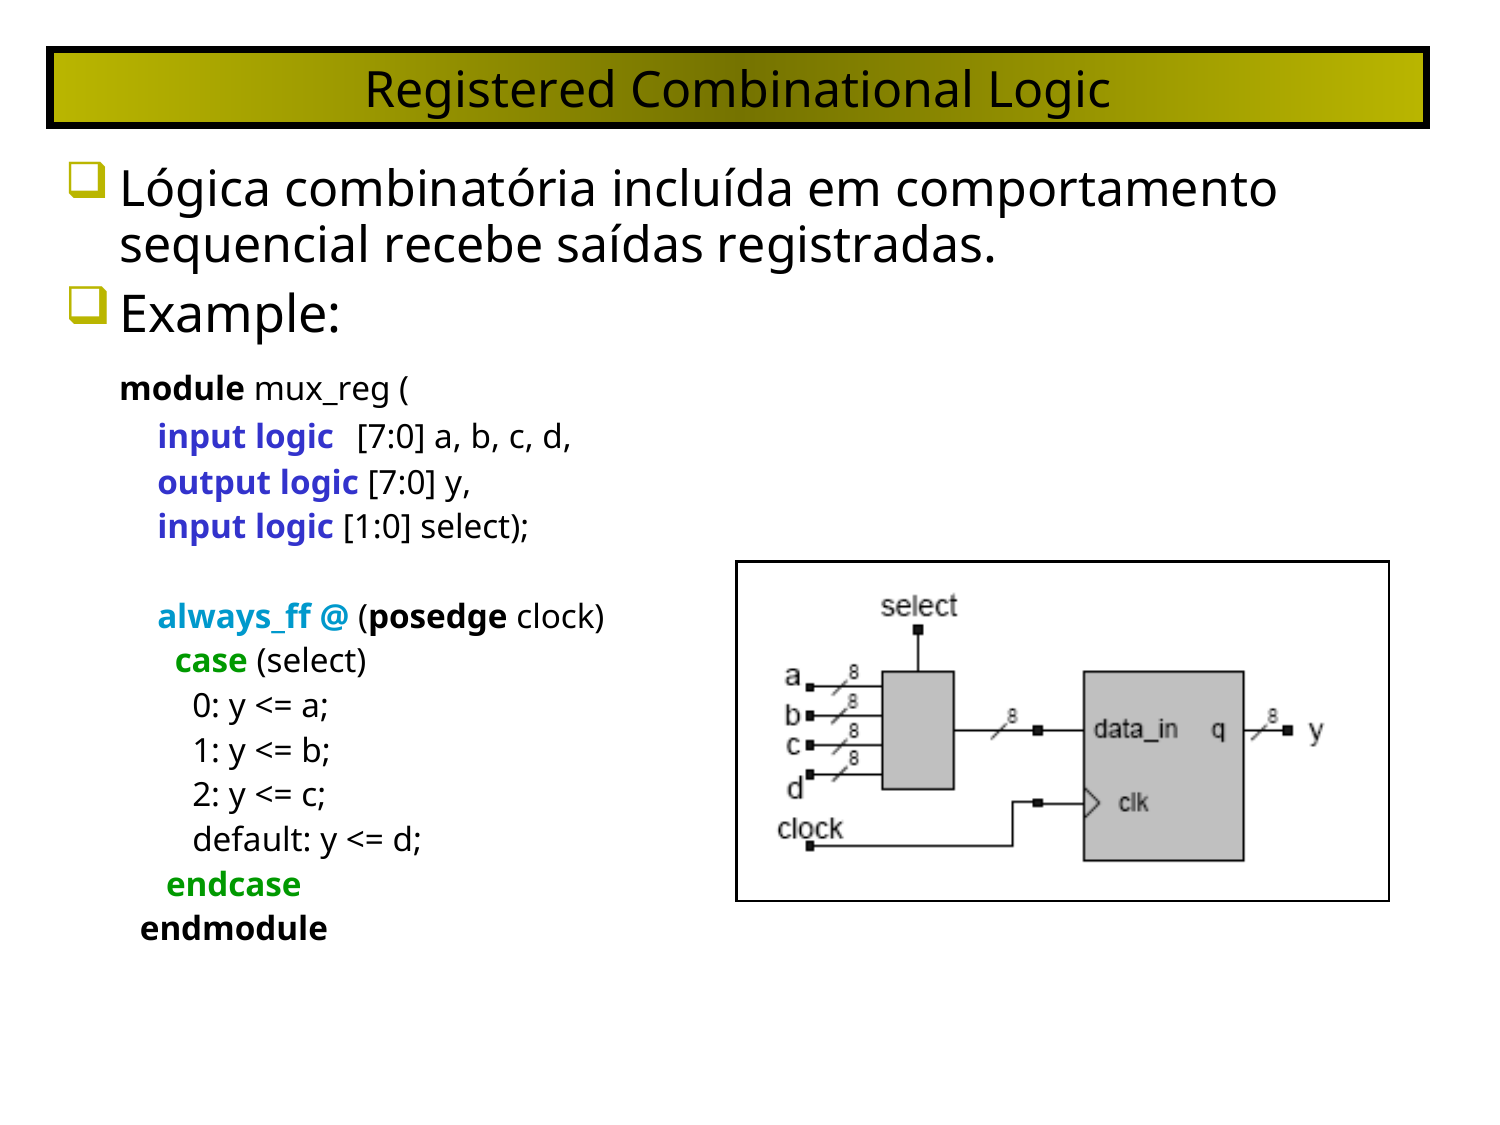

# Registered Combinational Logic
Lógica combinatória incluída em comportamento sequencial recebe saídas registradas.
Example:
	module mux_reg (
 input logic [7:0] a, b, c, d,
 output logic [7:0] y,
 input logic [1:0] select);
 always_ff @ (posedge clock)‏
 case (select)‏
 0: y <= a;
 1: y <= b;
 2: y <= c;
 default: y <= d;
 endcase
endmodule